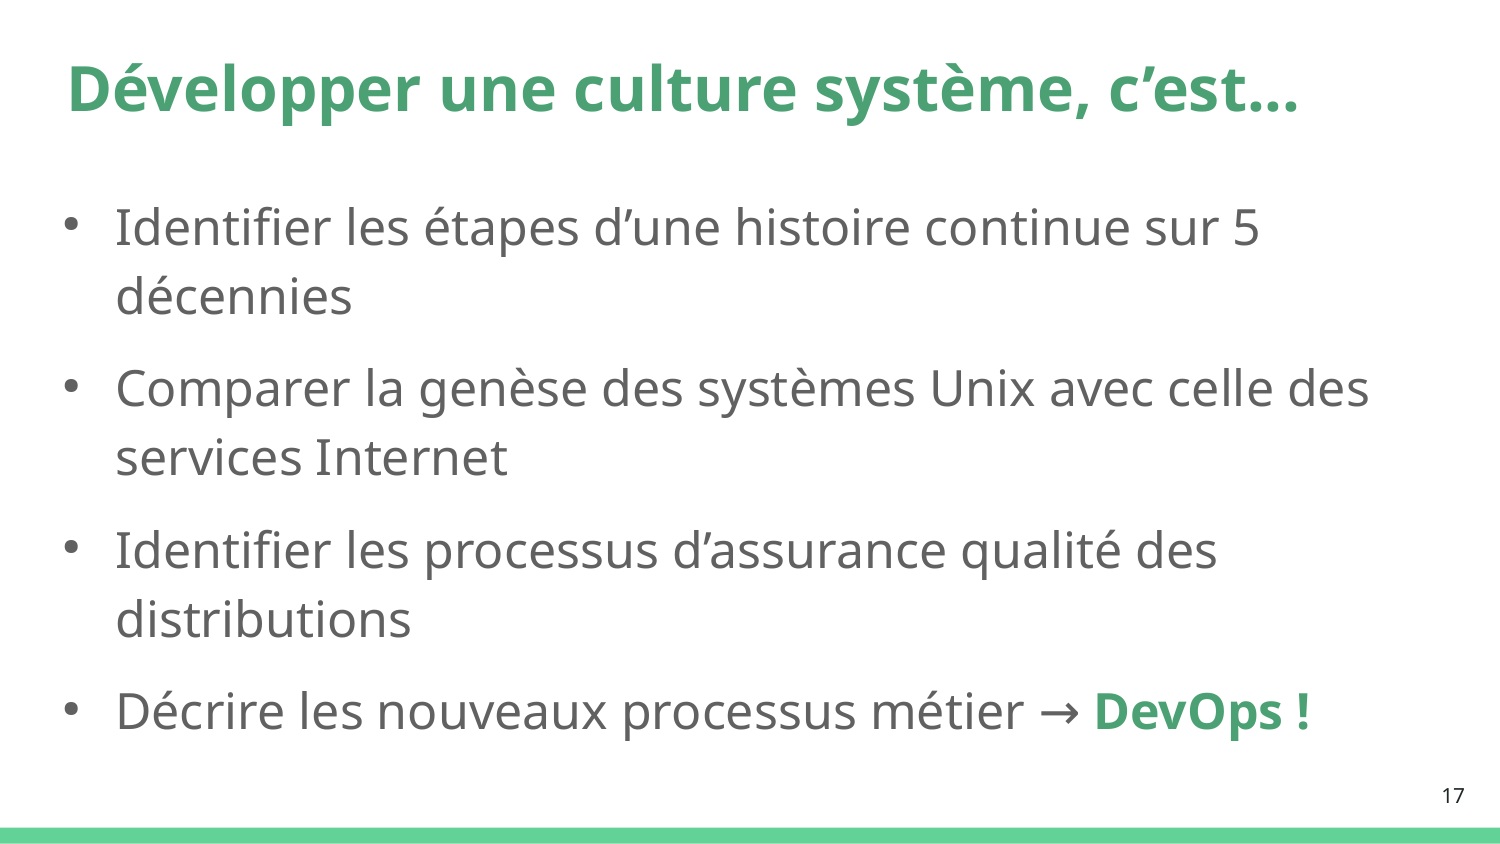

# Développer une culture système, c’est...
Identifier les étapes d’une histoire continue sur 5 décennies
Comparer la genèse des systèmes Unix avec celle des services Internet
Identifier les processus d’assurance qualité des distributions
Décrire les nouveaux processus métier → DevOps !